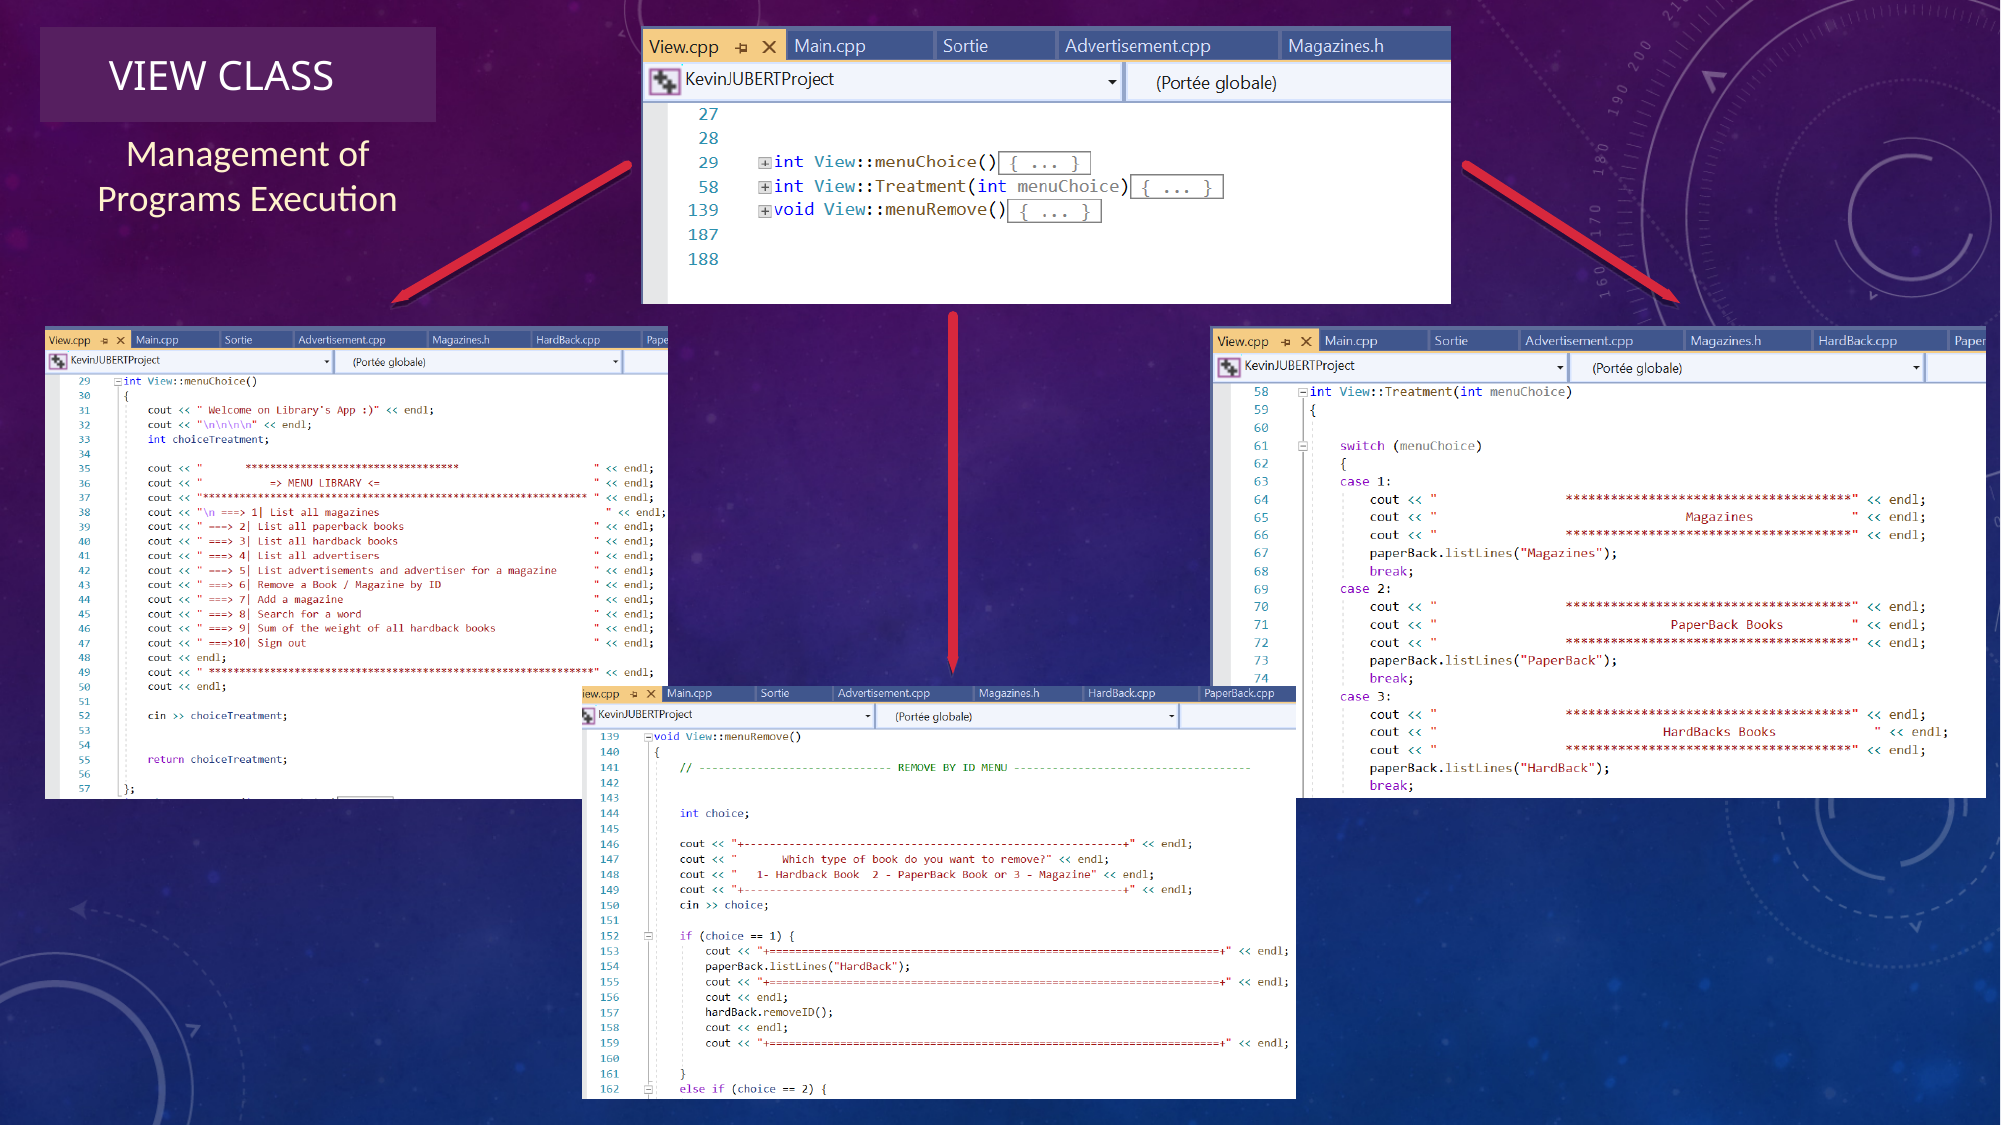

# View class
Management of Programs Execution